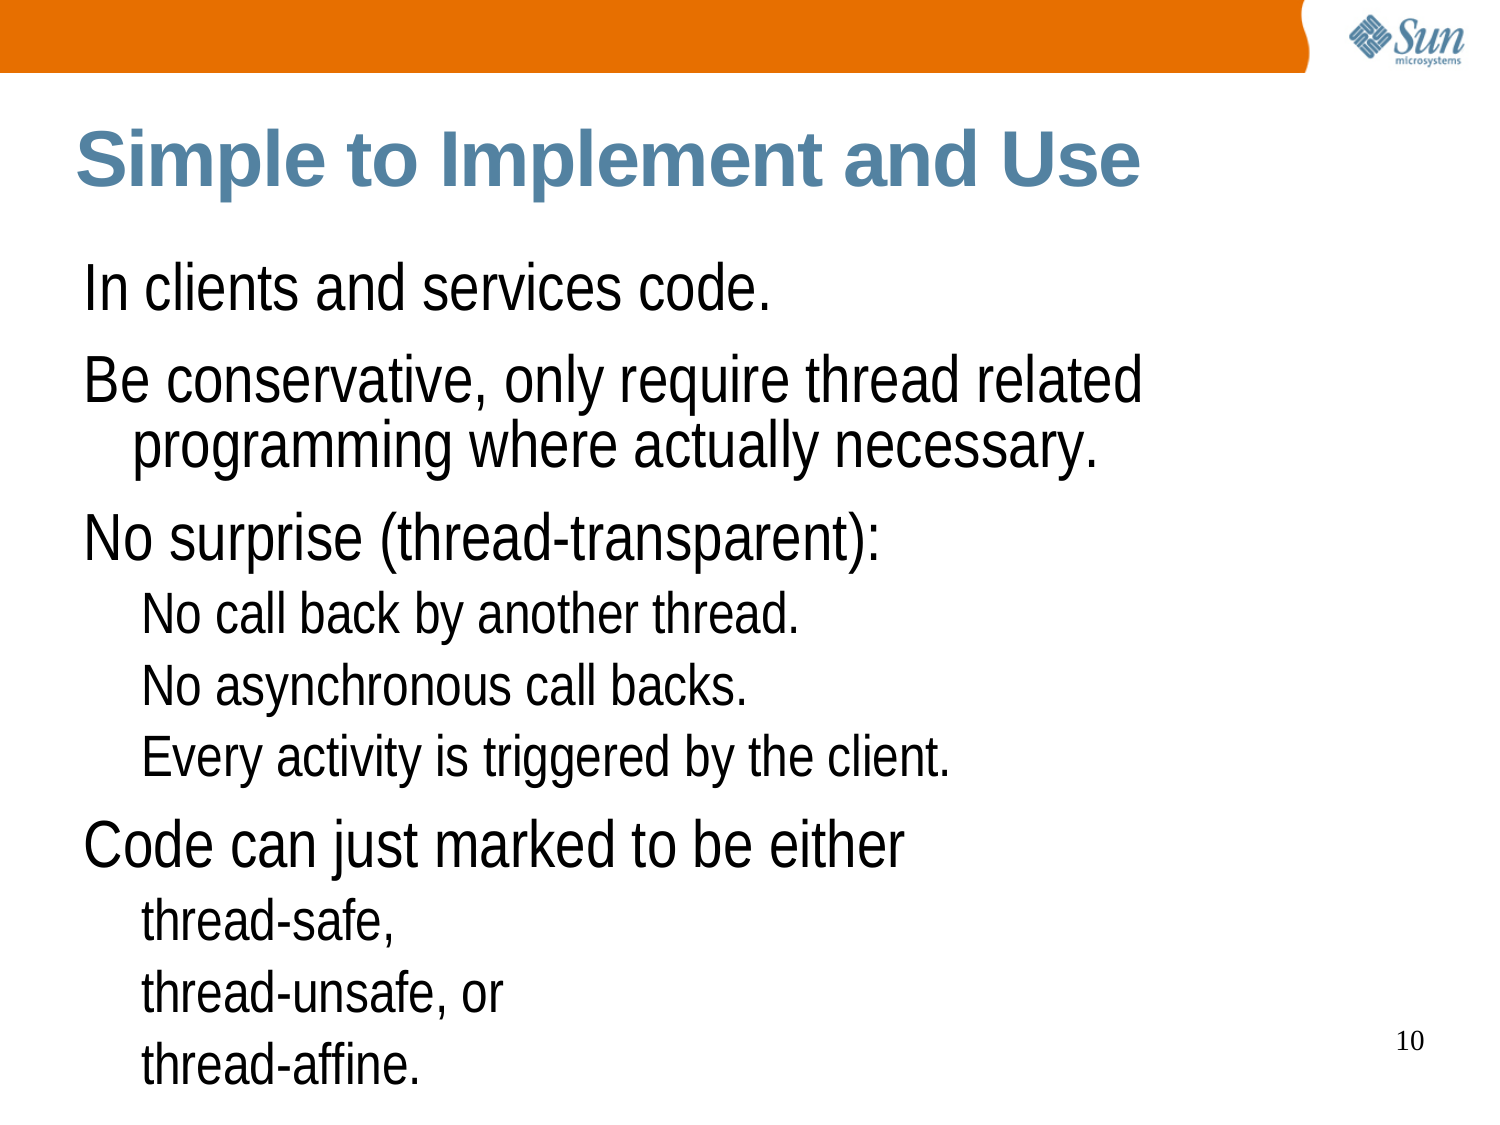

# Simple to Implement and Use
In clients and services code.
Be conservative, only require thread related programming where actually necessary.
No surprise (thread-transparent):
No call back by another thread.
No asynchronous call backs.
Every activity is triggered by the client.
Code can just marked to be either
thread-safe,
thread-unsafe, or
thread-affine.
10